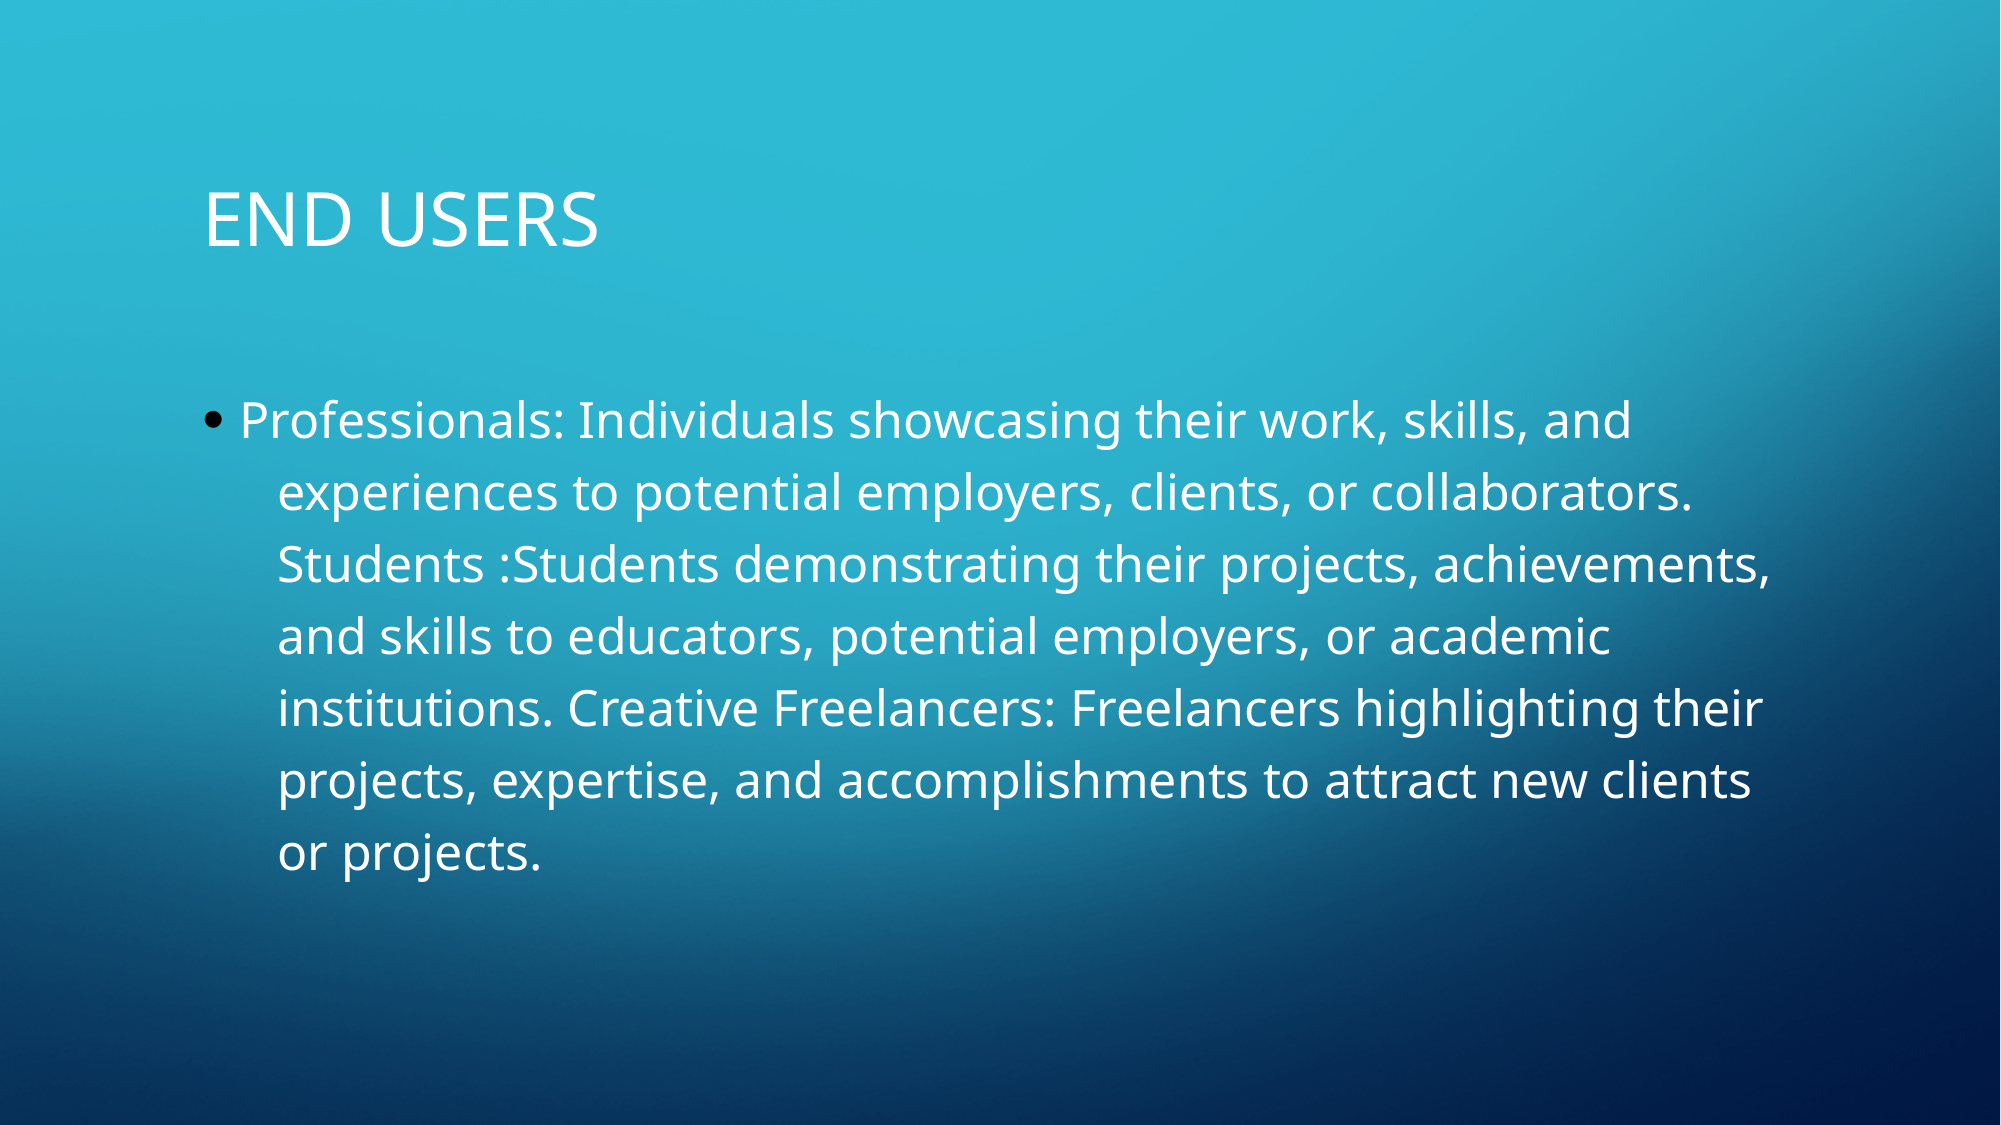

# End users
Professionals: Individuals showcasing their work, skills, and experiences to potential employers, clients, or collaborators. Students :Students demonstrating their projects, achievements, and skills to educators, potential employers, or academic institutions. Creative Freelancers: Freelancers highlighting their projects, expertise, and accomplishments to attract new clients or projects.